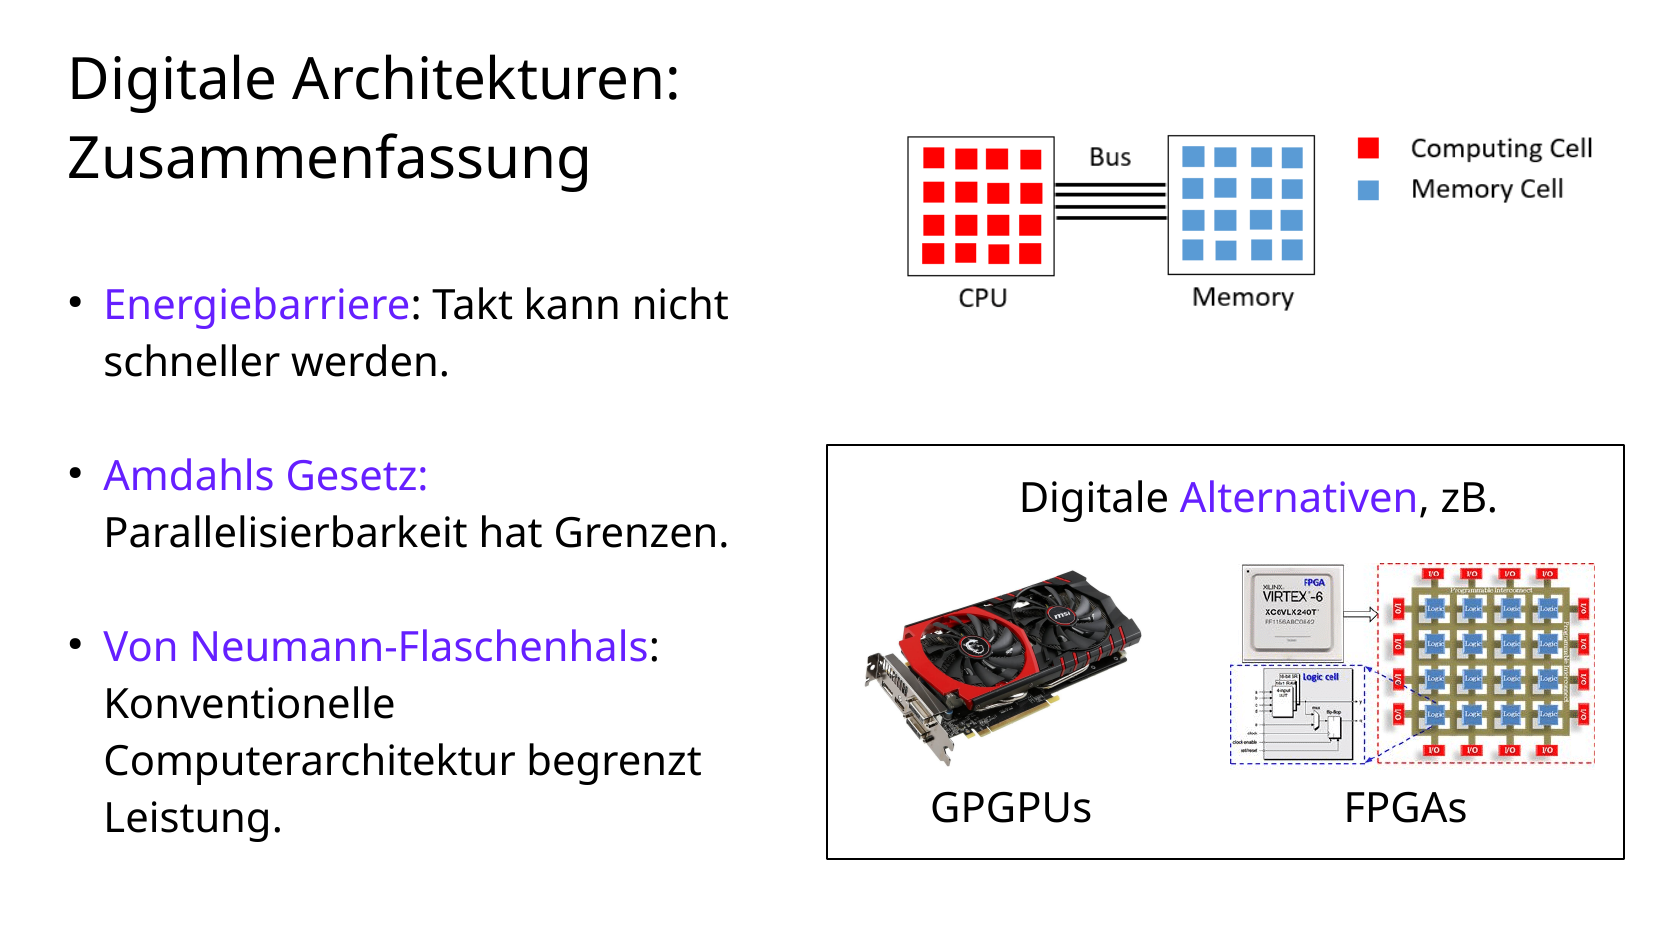

Digitale Architekturen: Zusammenfassung
Energiebarriere: Takt kann nicht schneller werden.
Amdahls Gesetz: Parallelisierbarkeit hat Grenzen.
Von Neumann-Flaschenhals: Konventionelle Computerarchitektur begrenzt Leistung.
Digitale Alternativen, zB.
GPGPUs
FPGAs